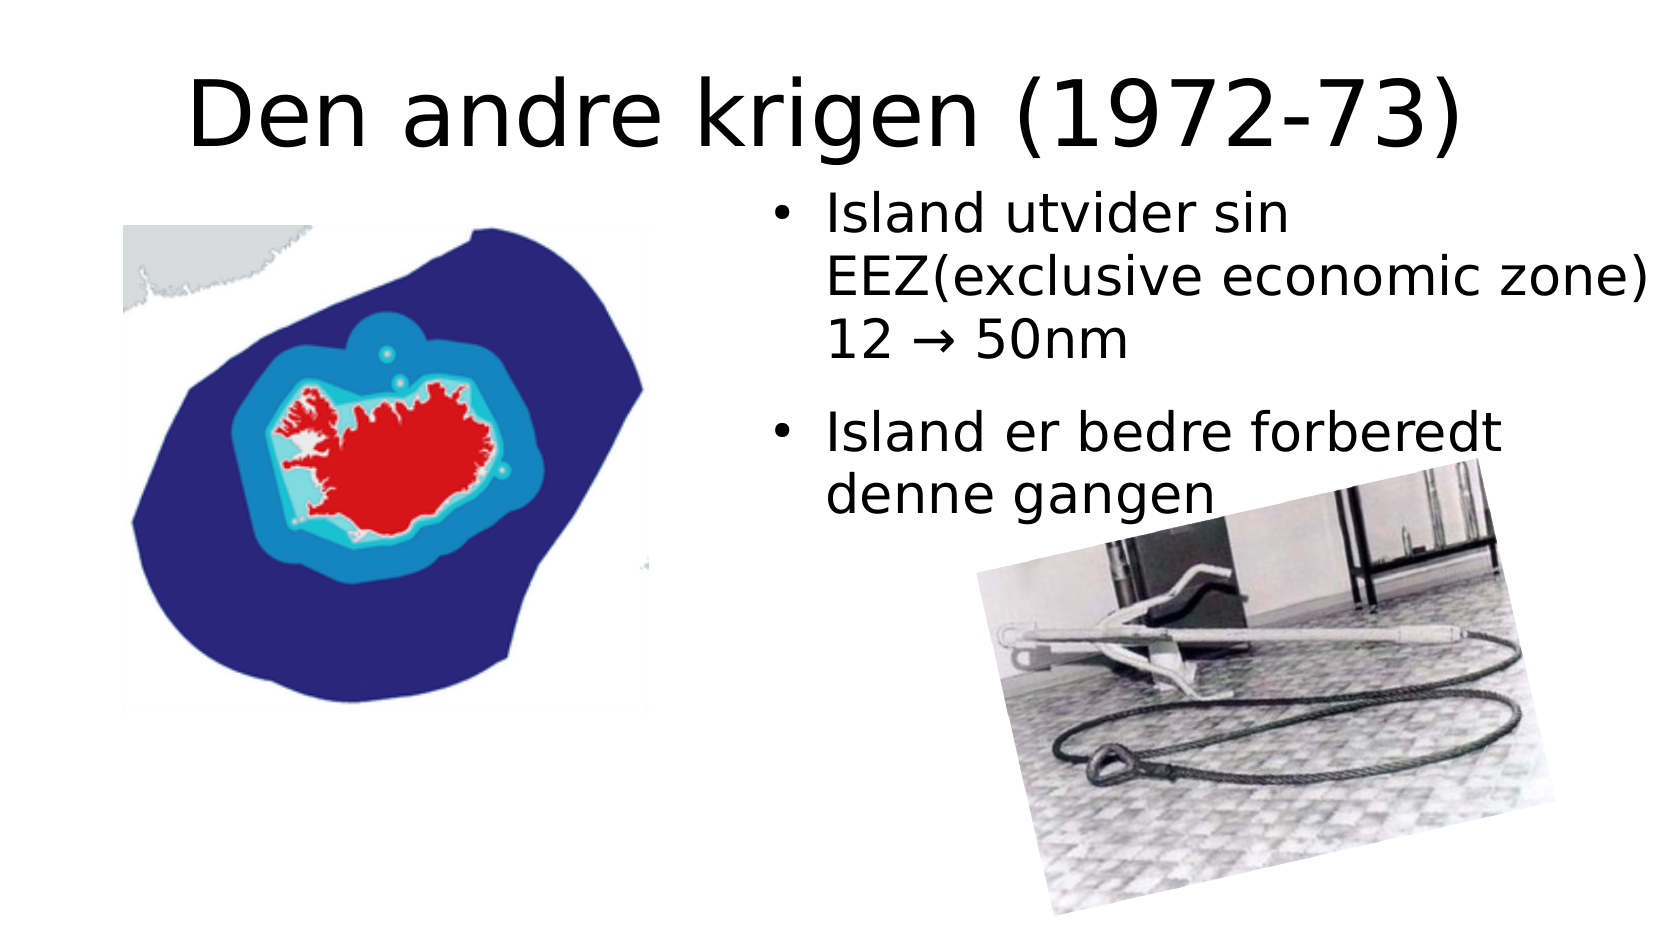

# Den andre krigen (1972-73)
Island utvider sin EEZ(exclusive economic zone)
12 → 50nm
Island er bedre forberedt denne gangen